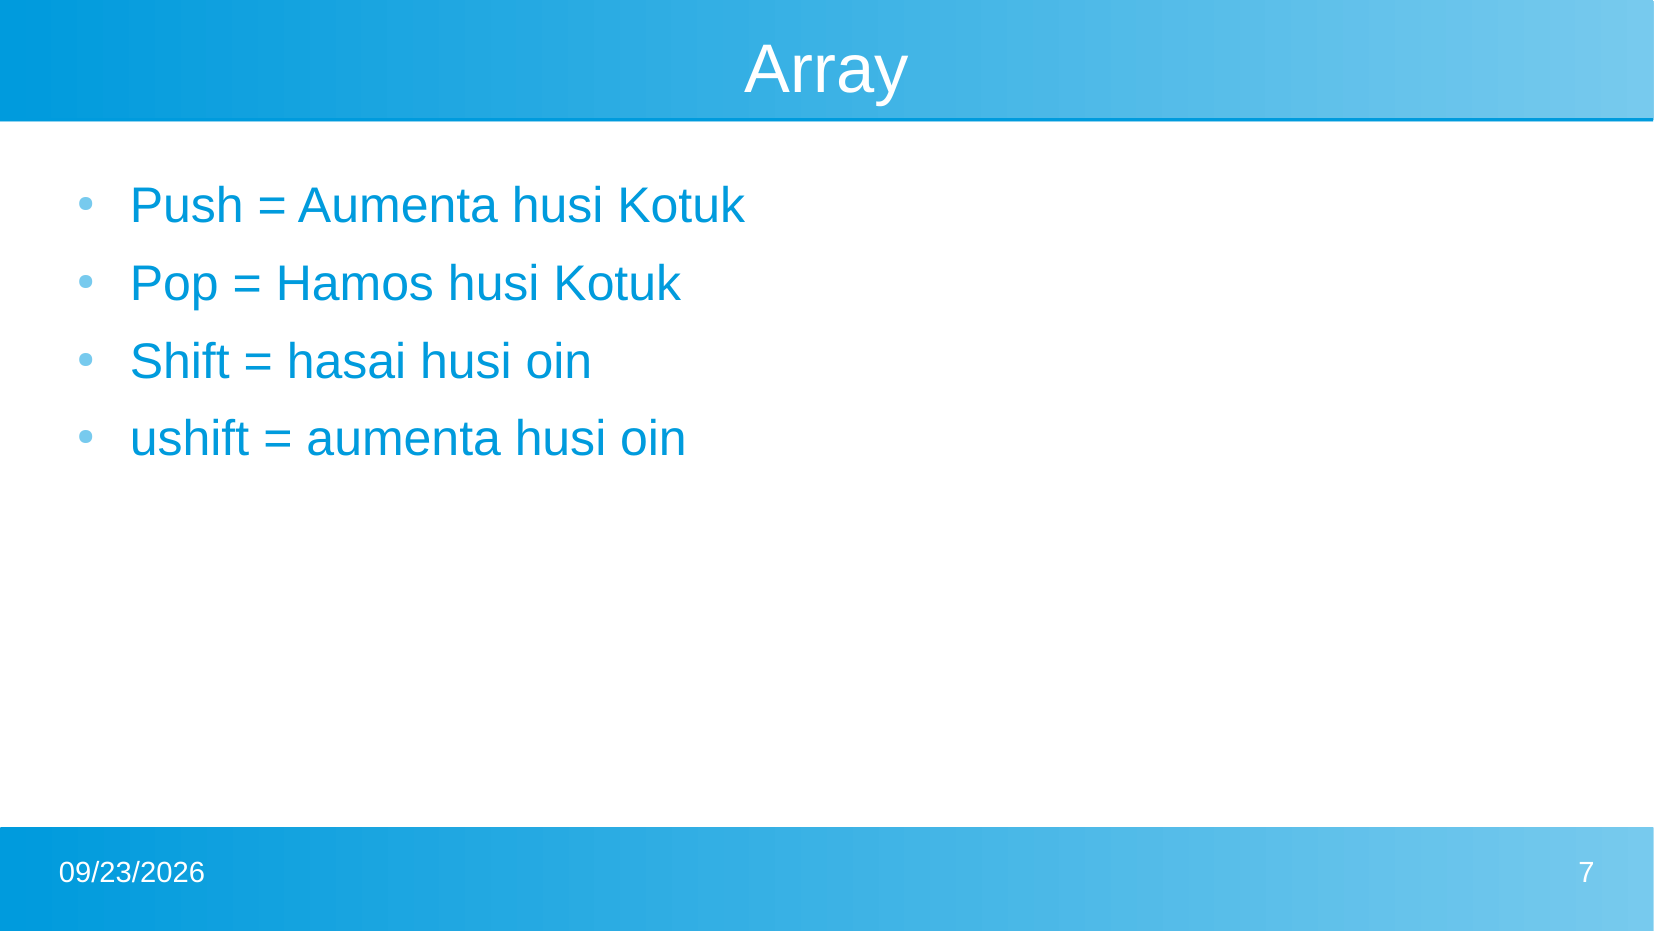

# Array
Push = Aumenta husi Kotuk
Pop = Hamos husi Kotuk
Shift = hasai husi oin
ushift = aumenta husi oin
7